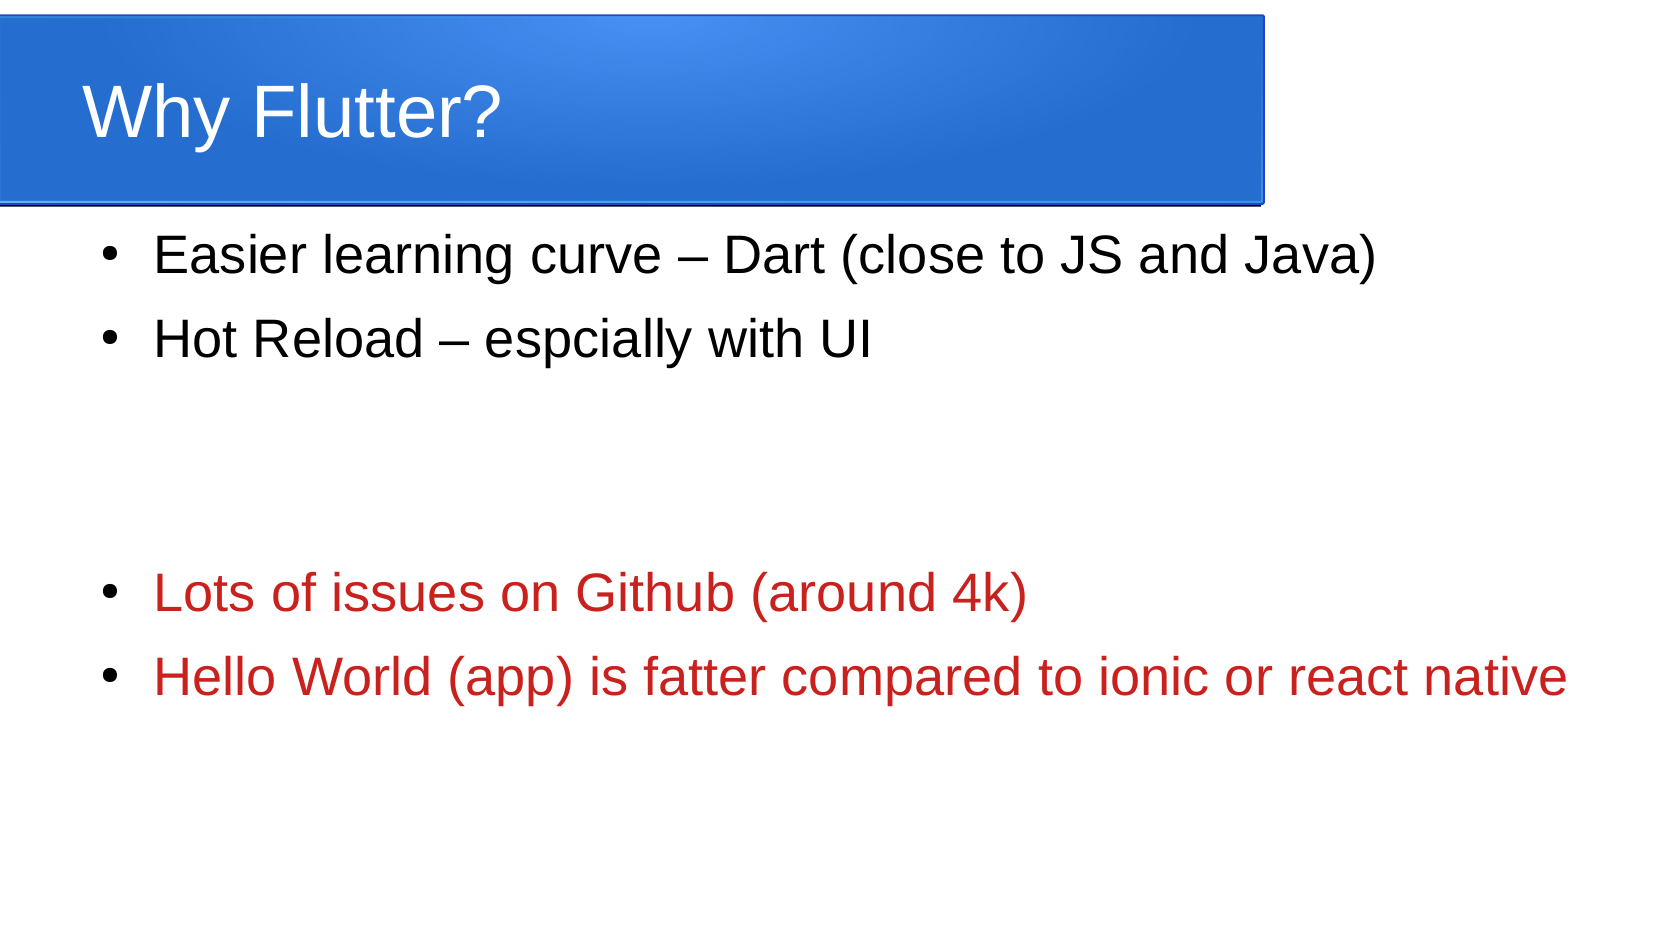

# Why Flutter?
Easier learning curve – Dart (close to JS and Java)
Hot Reload – espcially with UI
Lots of issues on Github (around 4k)
Hello World (app) is fatter compared to ionic or react native